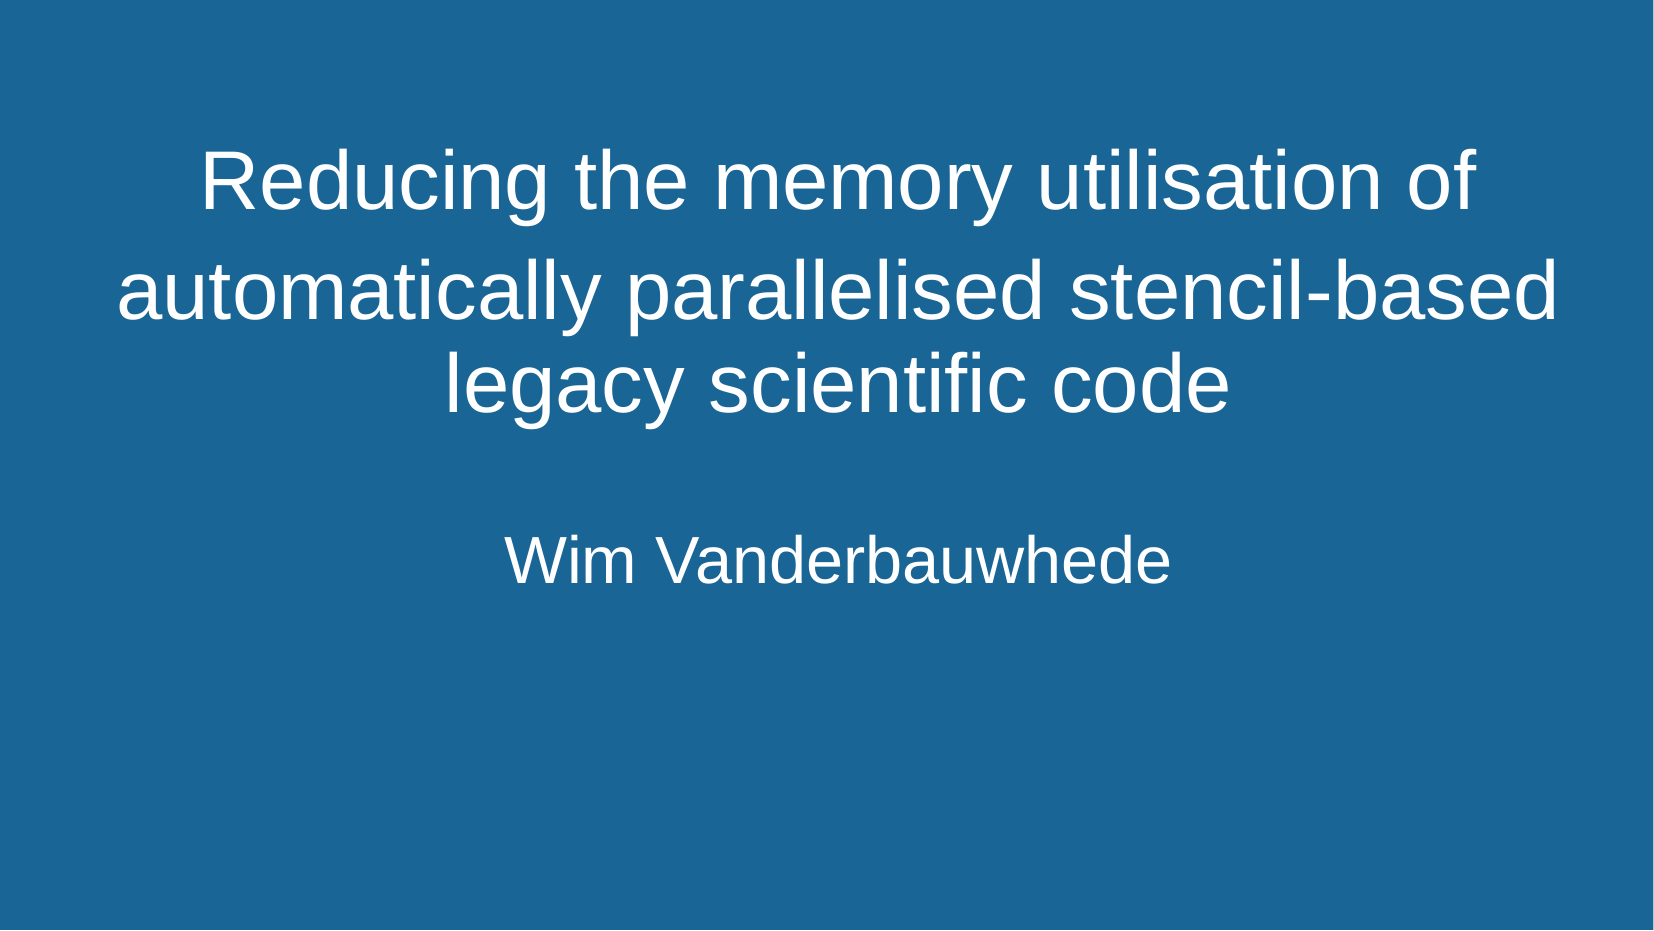

# ﻿Reducing the memory utilisation of automatically parallelised stencil-based legacy scientific code
Wim Vanderbauwhede